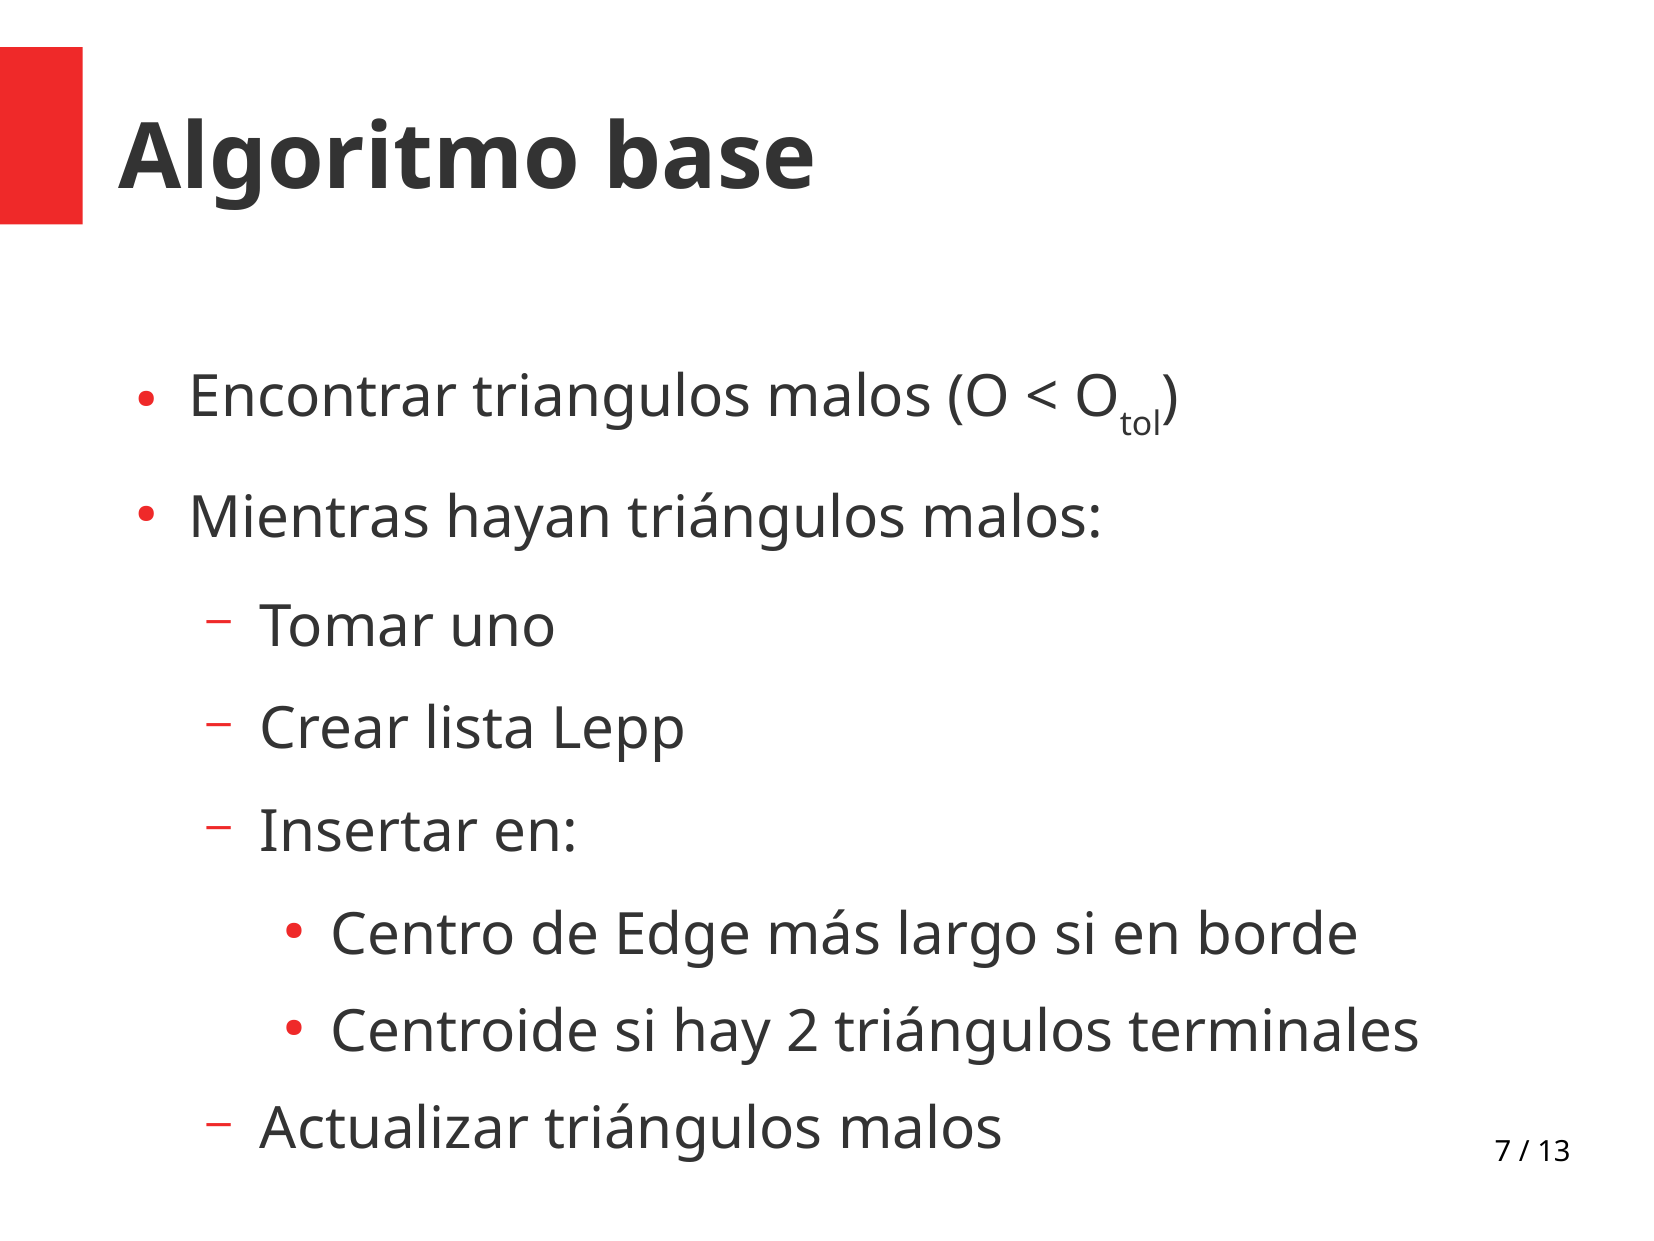

# Algoritmo base
Encontrar triangulos malos (O < Otol)
Mientras hayan triángulos malos:
Tomar uno
Crear lista Lepp
Insertar en:
Centro de Edge más largo si en borde
Centroide si hay 2 triángulos terminales
Actualizar triángulos malos
7